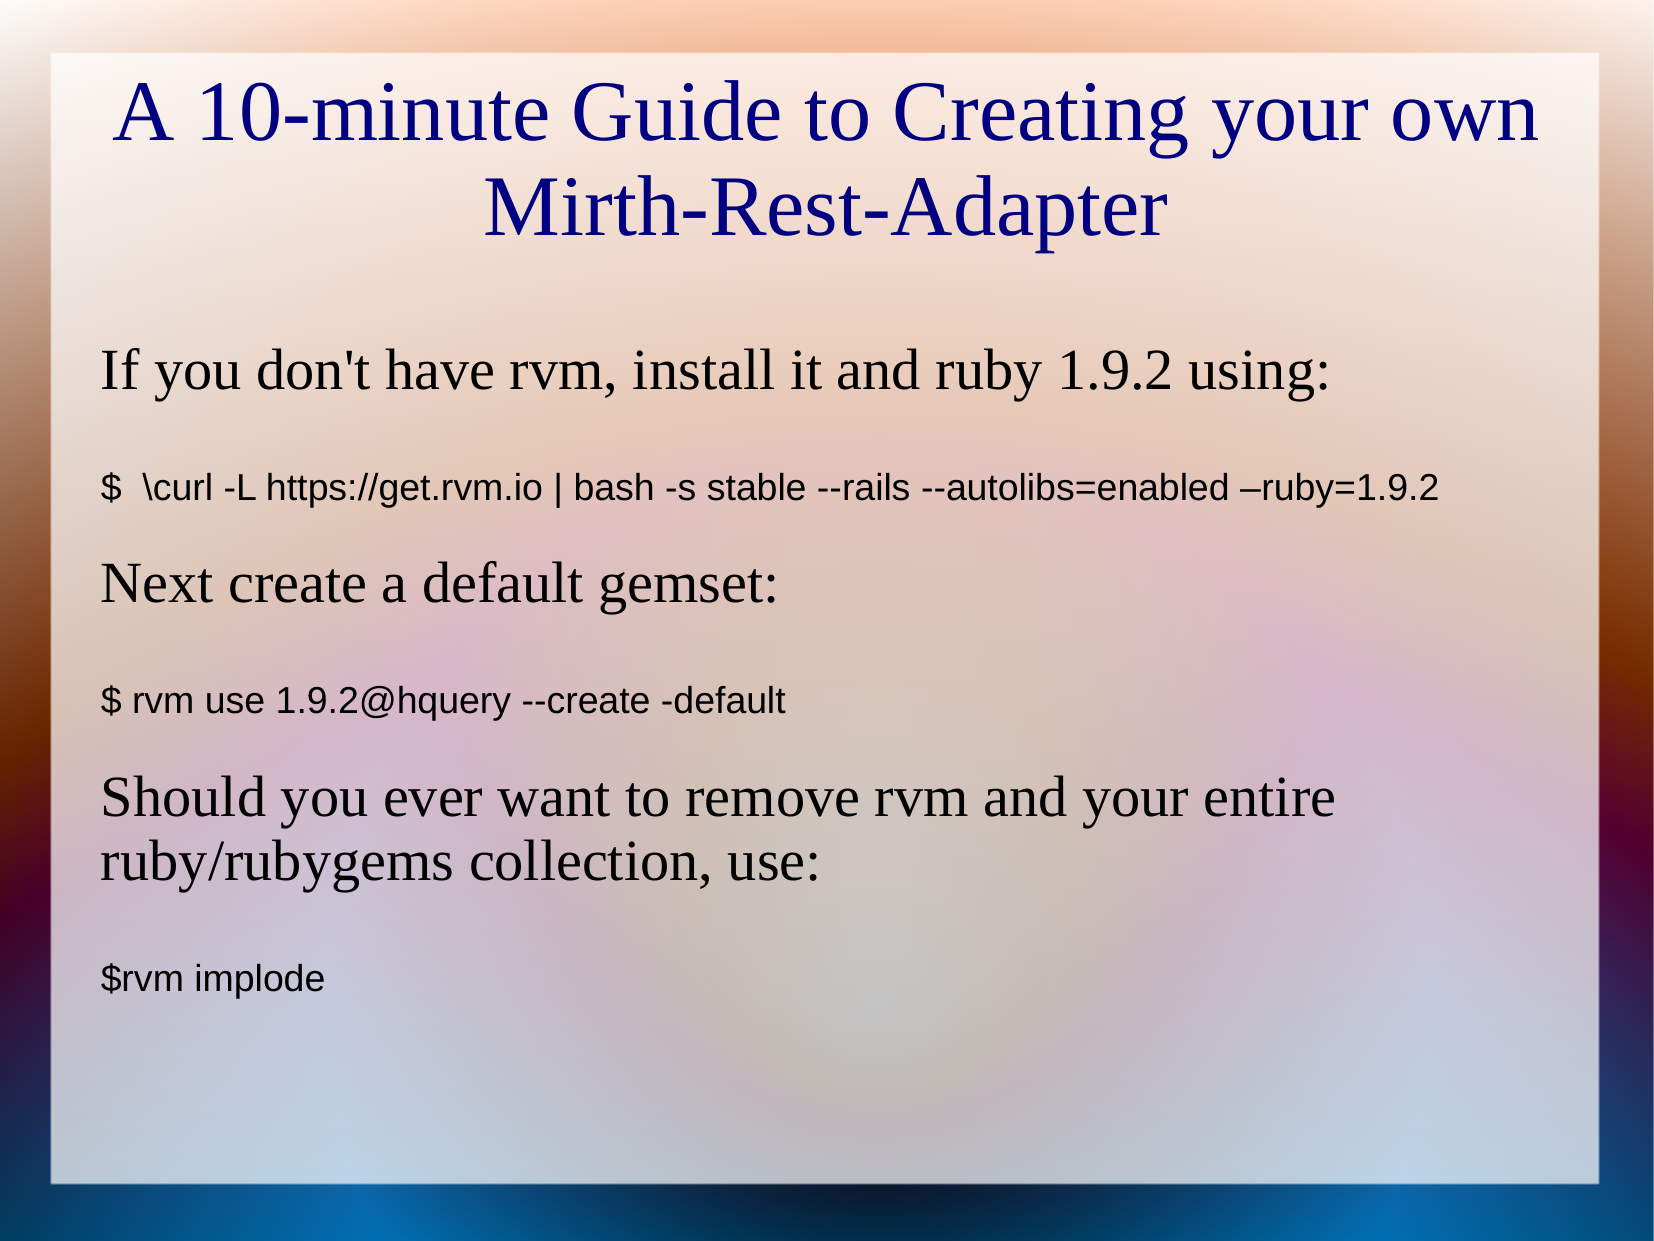

# A 10-minute Guide to Creating your own Mirth-Rest-Adapter
If you don't have rvm, install it and ruby 1.9.2 using:
$ \curl -L https://get.rvm.io | bash -s stable --rails --autolibs=enabled –ruby=1.9.2
Next create a default gemset:
$ rvm use 1.9.2@hquery --create -default
Should you ever want to remove rvm and your entire ruby/rubygems collection, use:
$rvm implode